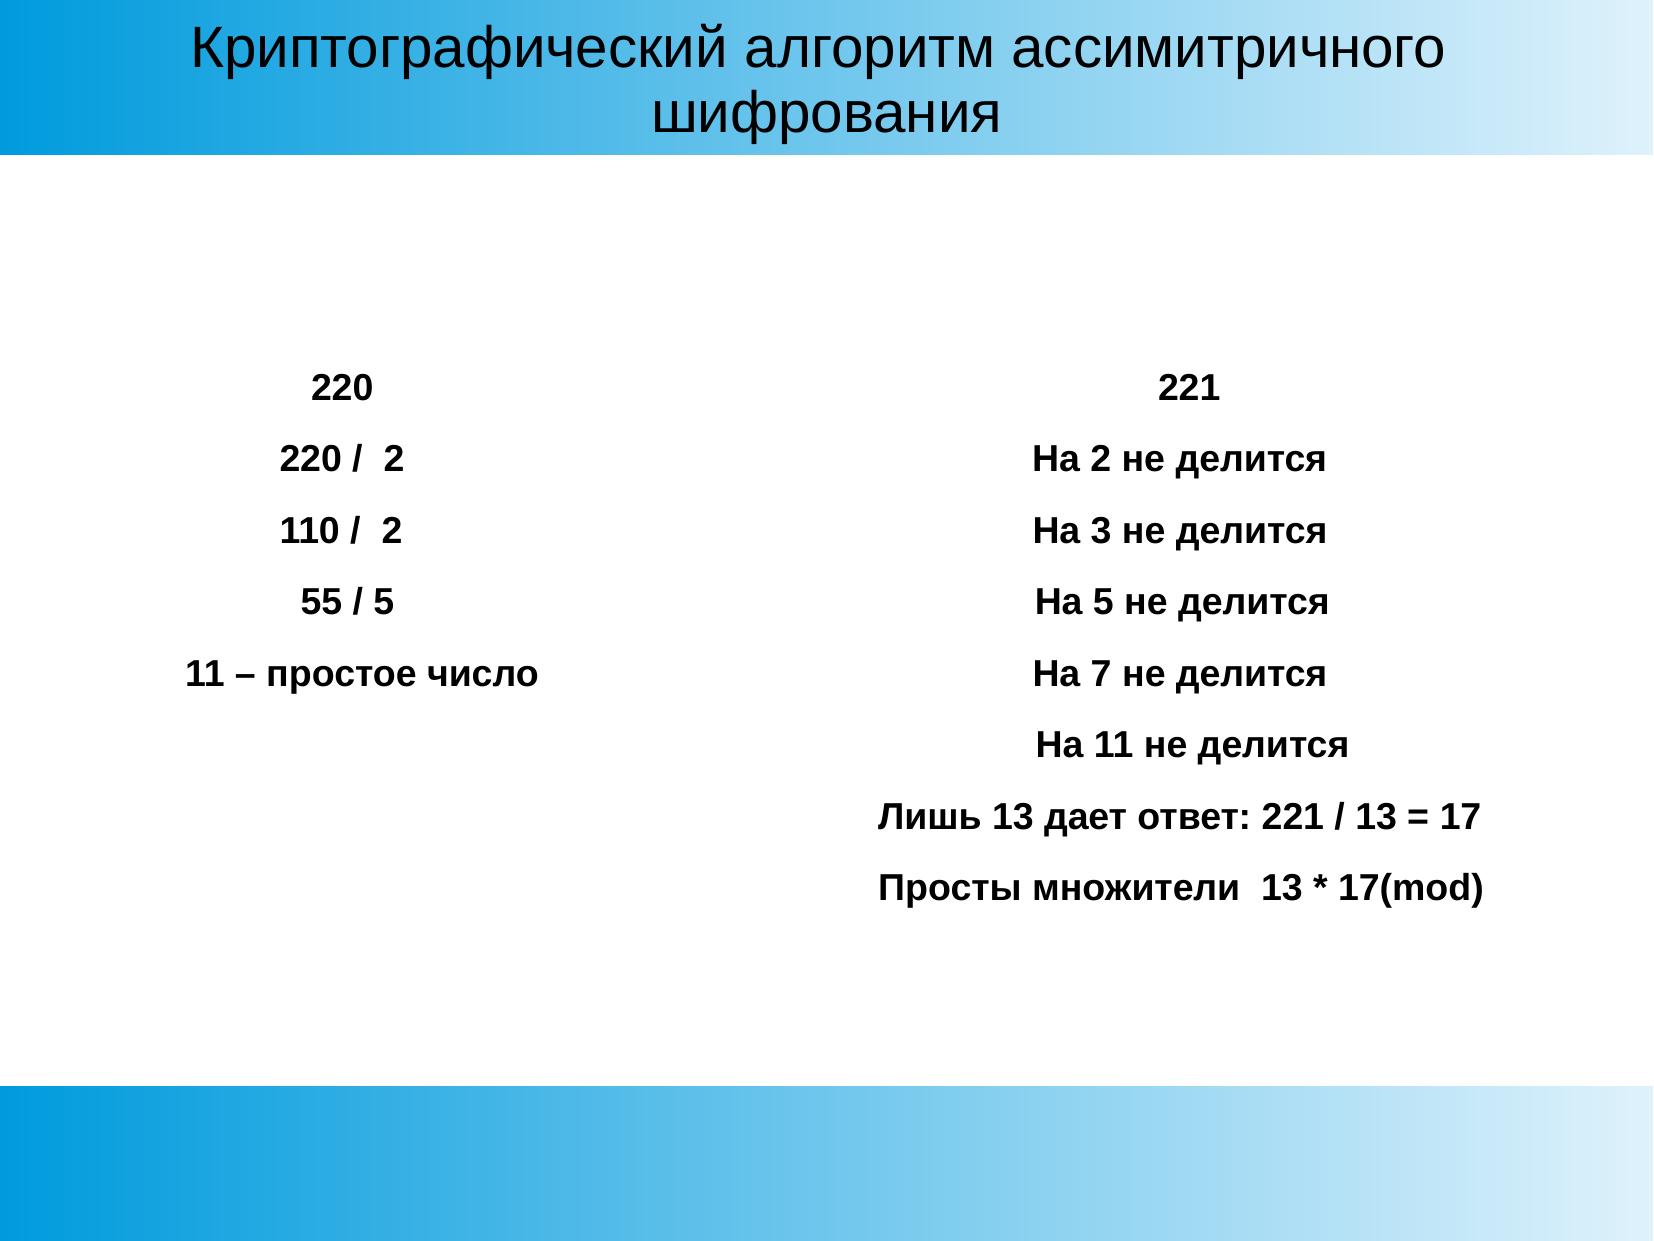

# Криптографический алгоритм ассимитричного шифрования
 220 221
 220 / 2 На 2 не делится
 110 / 2 На 3 не делится
 55 / 5 На 5 не делится
 11 – простое число На 7 не делится
 На 11 не делится
 Лишь 13 дает ответ: 221 / 13 = 17
 Просты множители 13 * 17(mod)